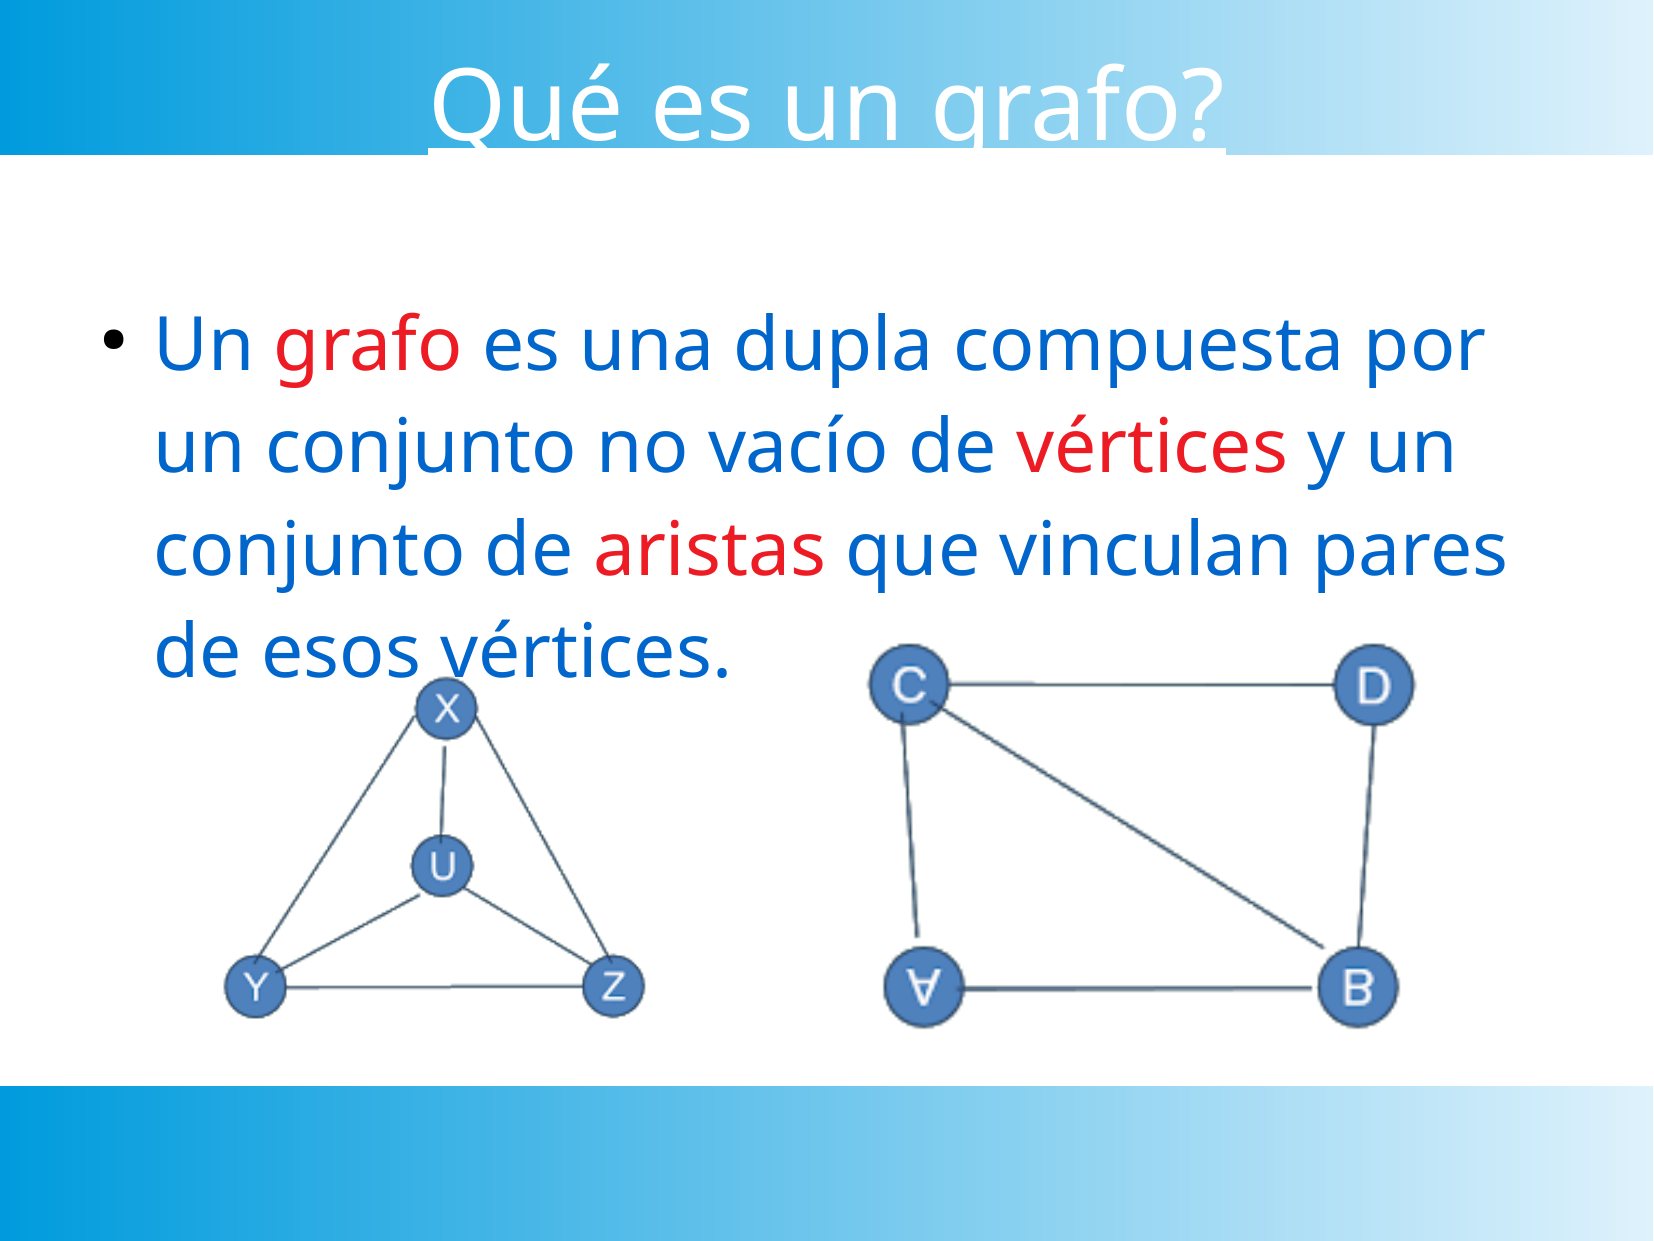

# Qué es un grafo?
Un grafo es una dupla compuesta por un conjunto no vacío de vértices y un conjunto de aristas que vinculan pares de esos vértices.